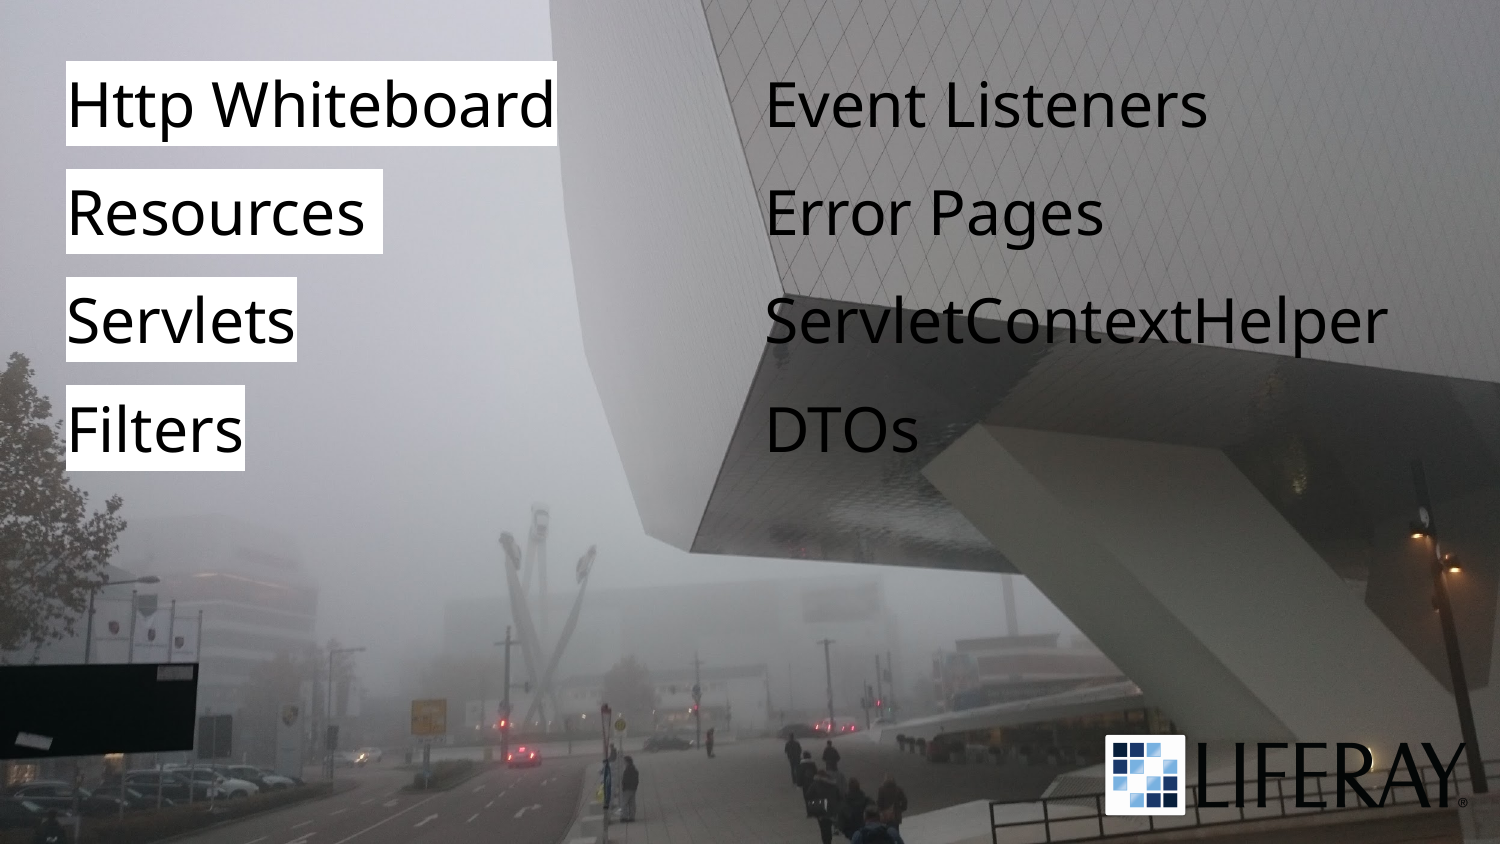

# Http Whiteboard
Resources
Servlets
Filters
Event Listeners
Error Pages
ServletContextHelper
DTOs